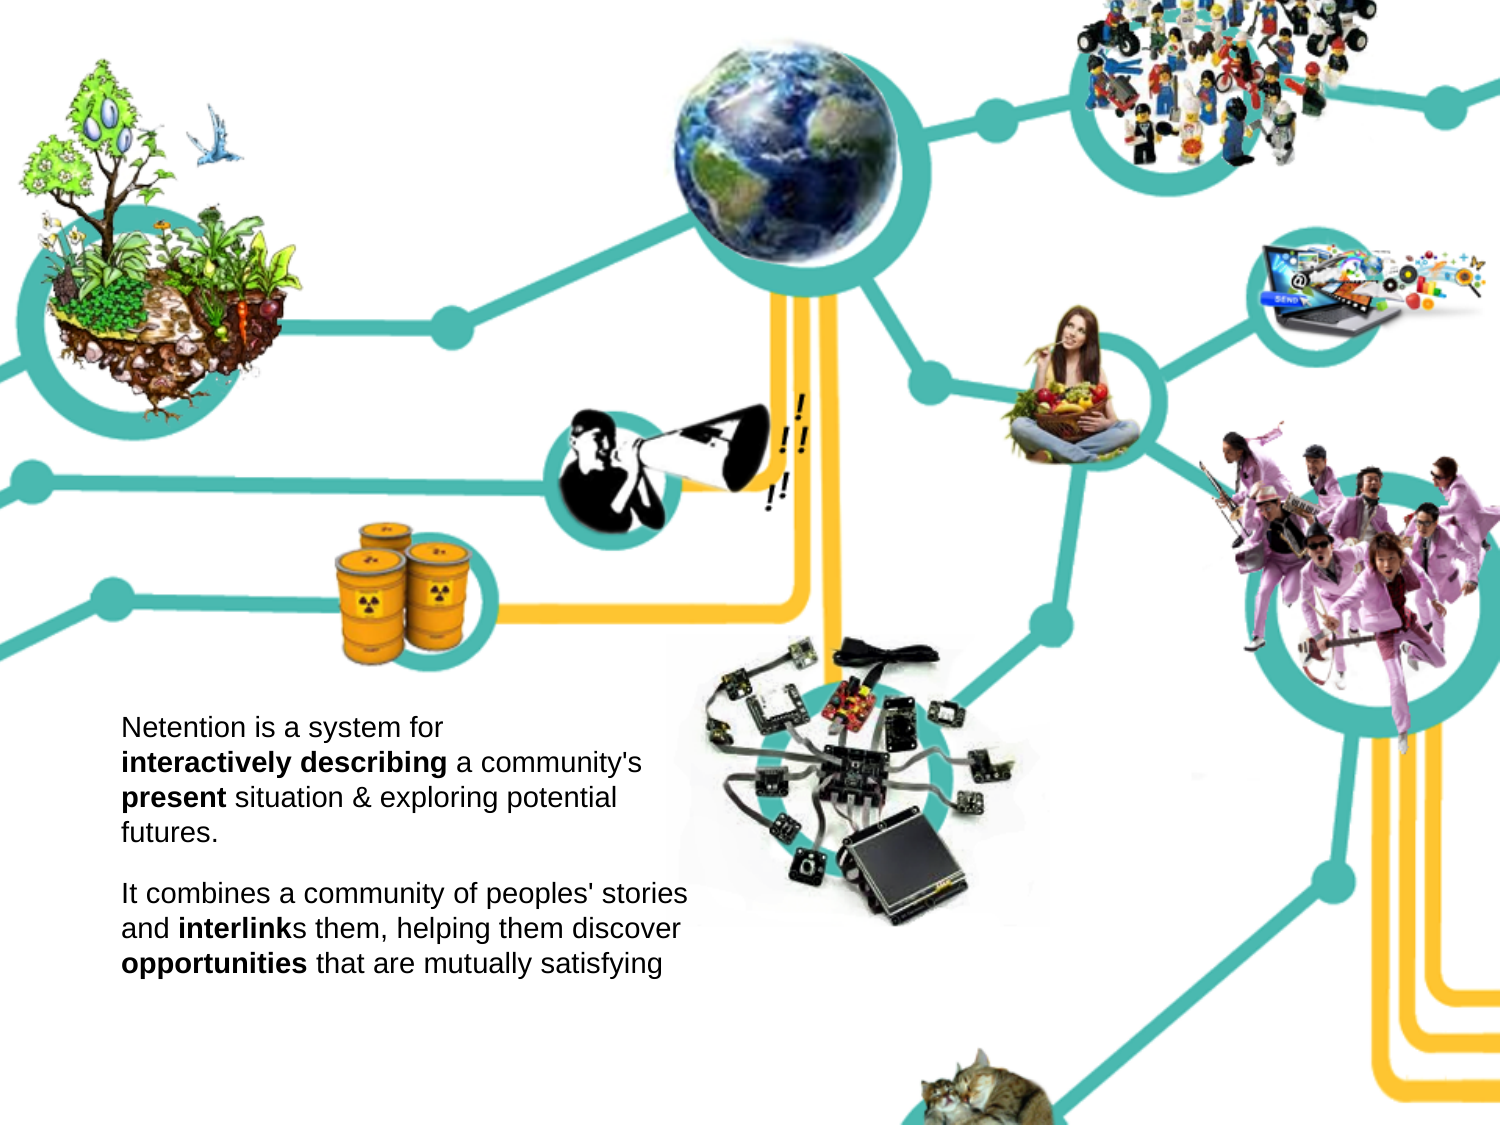

Netention is a system for
interactively describing a community's
present situation & exploring potential futures.
It combines a community of peoples' stories and interlinks them, helping them discover opportunities that are mutually satisfying